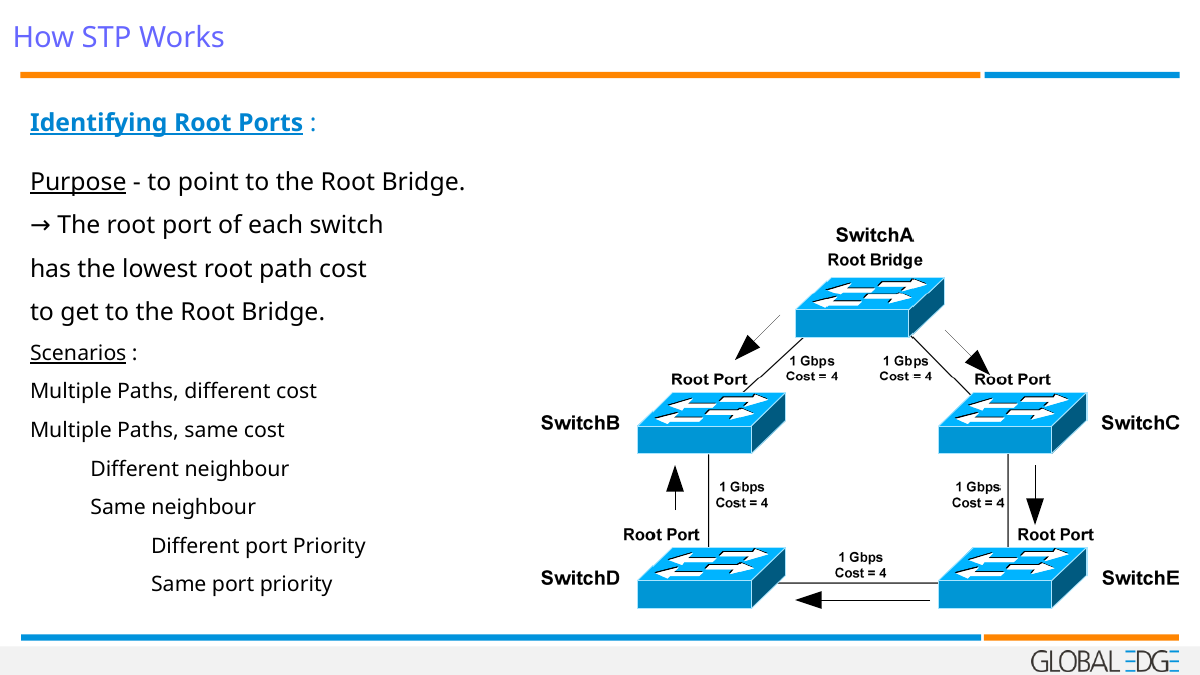

# How STP Works
Identifying Root Ports :
Purpose - to point to the Root Bridge.
→ The root port of each switch
has the lowest root path cost
to get to the Root Bridge.
Scenarios :
Multiple Paths, different cost
Multiple Paths, same cost
 Different neighbour
 Same neighbour
 Different port Priority
 Same port priority